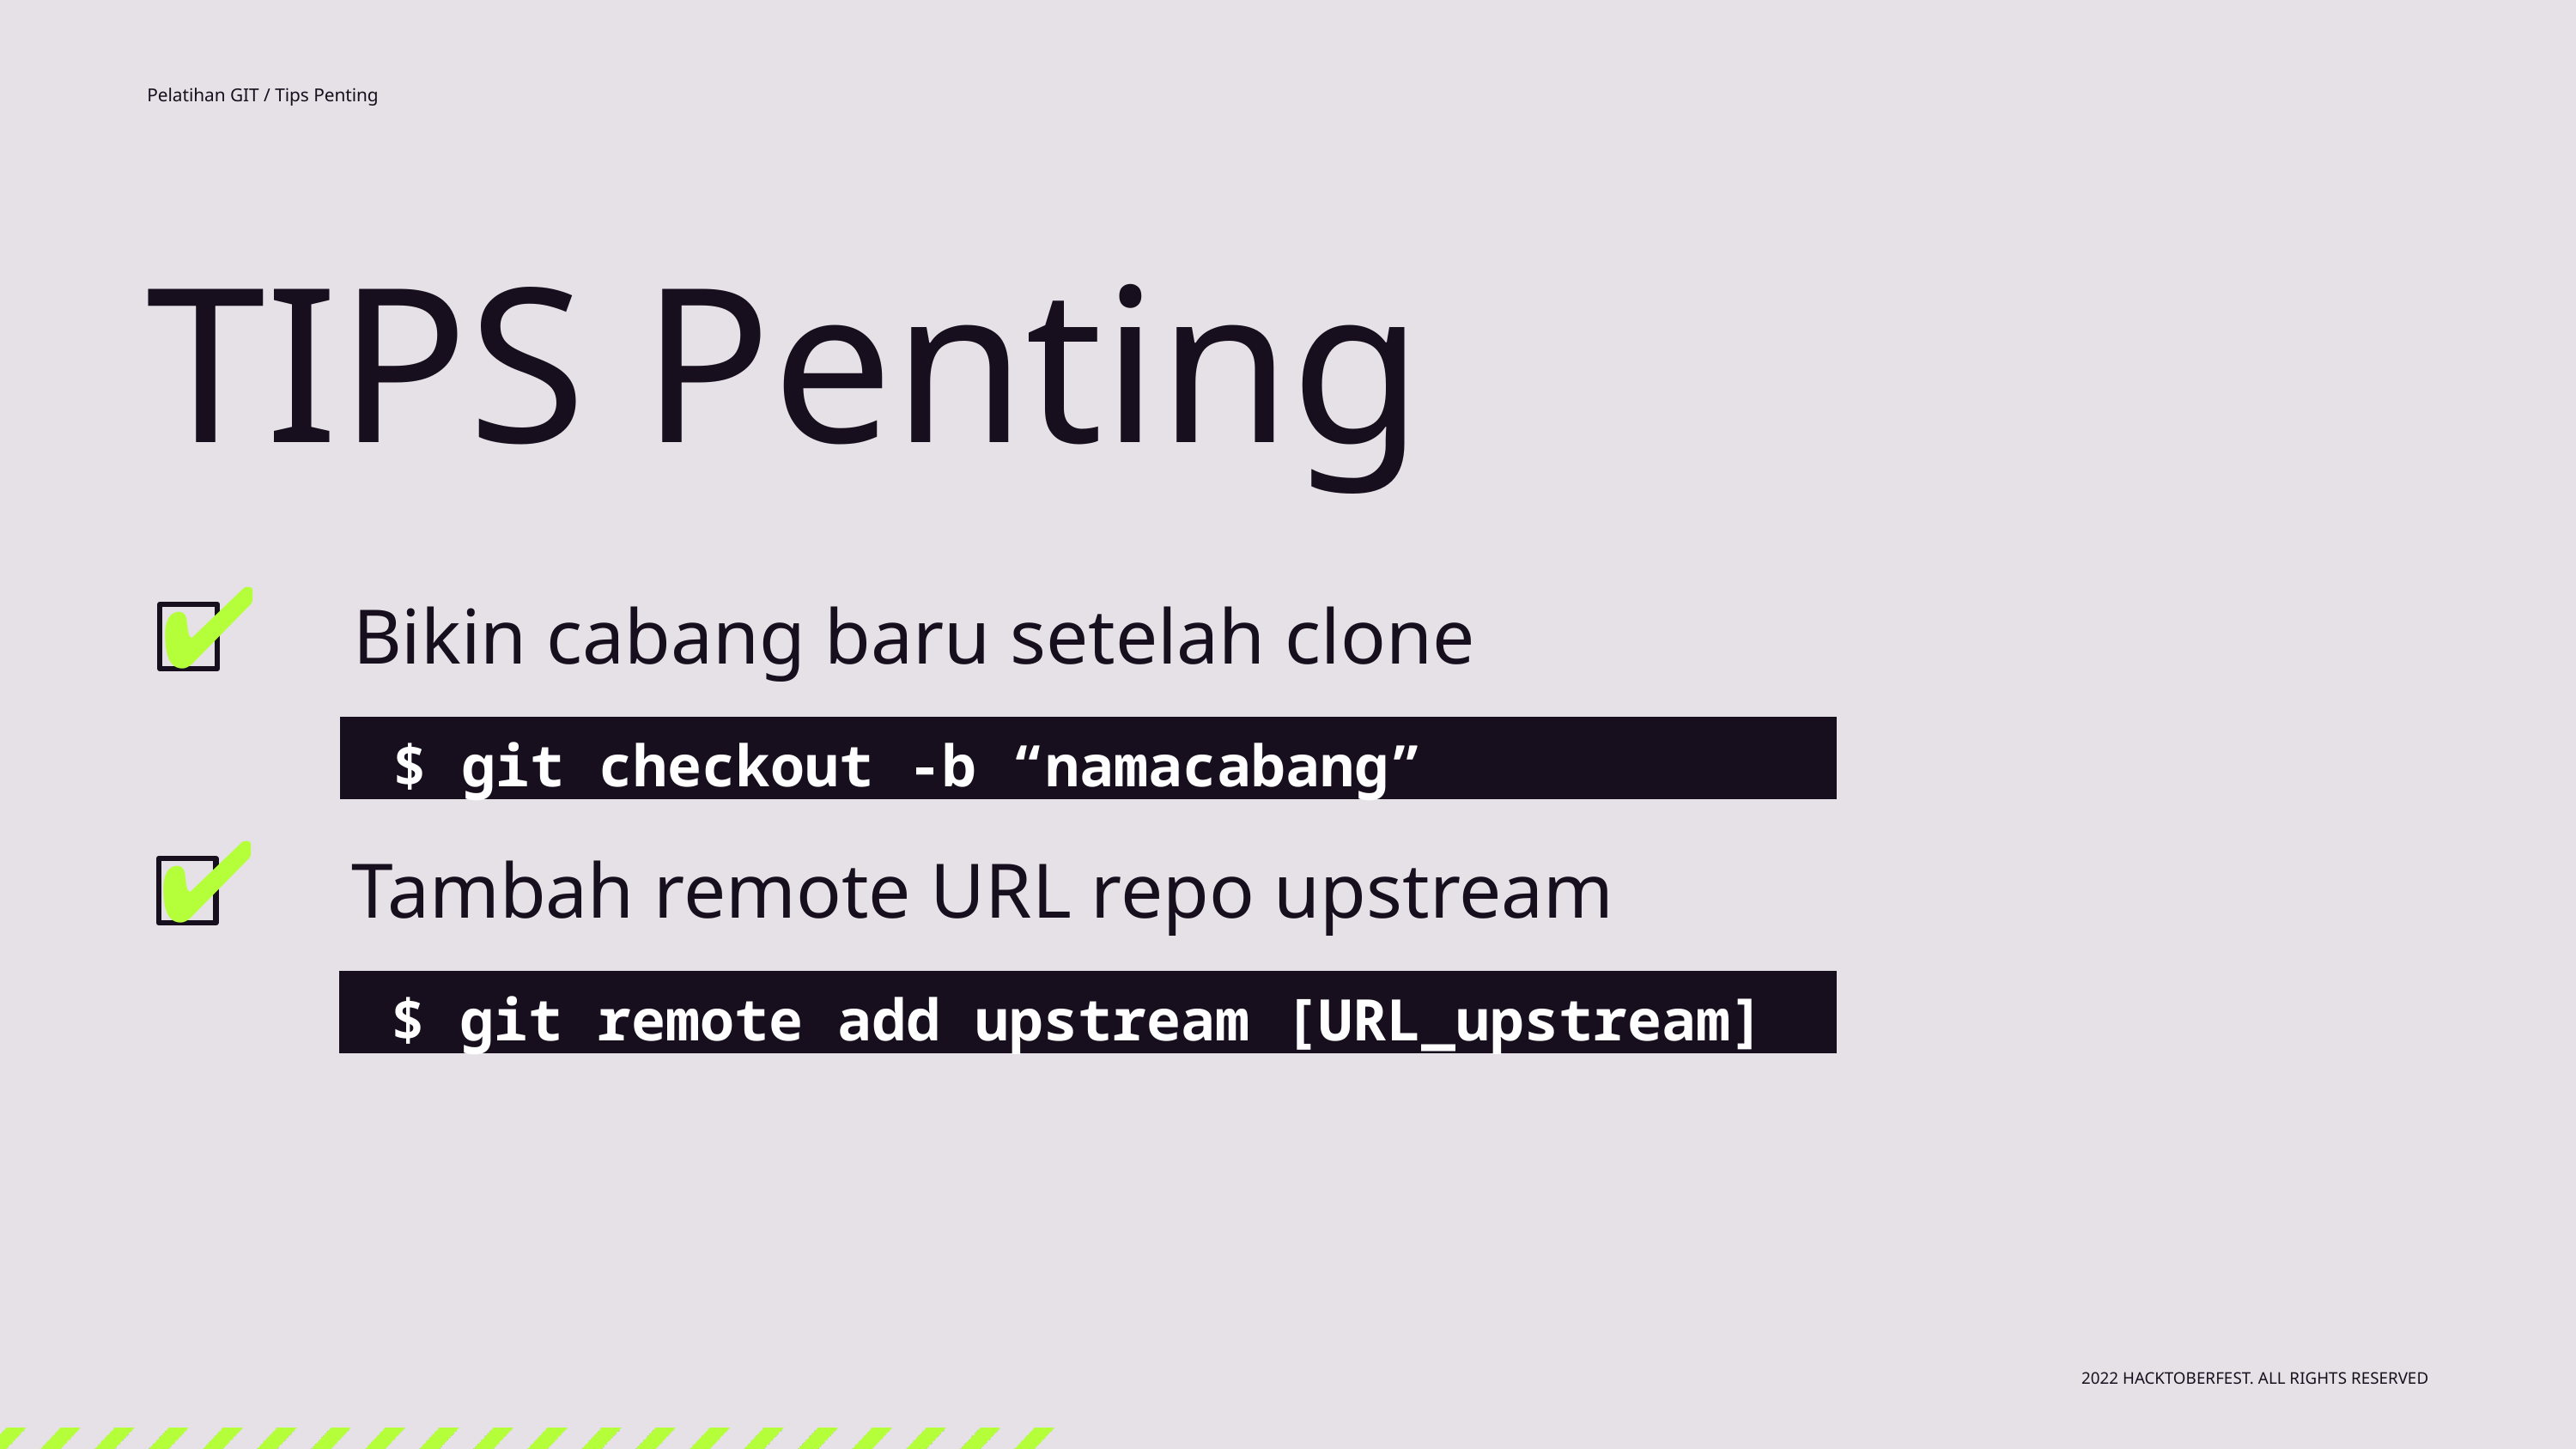

Pelatihan GIT / Tips Penting
TIPS Penting

Bikin cabang baru setelah clone
$ git checkout -b “namacabang”

Tambah remote URL repo upstream
$ git remote add upstream [URL_upstream]
2022 HACKTOBERFEST. ALL RIGHTS RESERVED